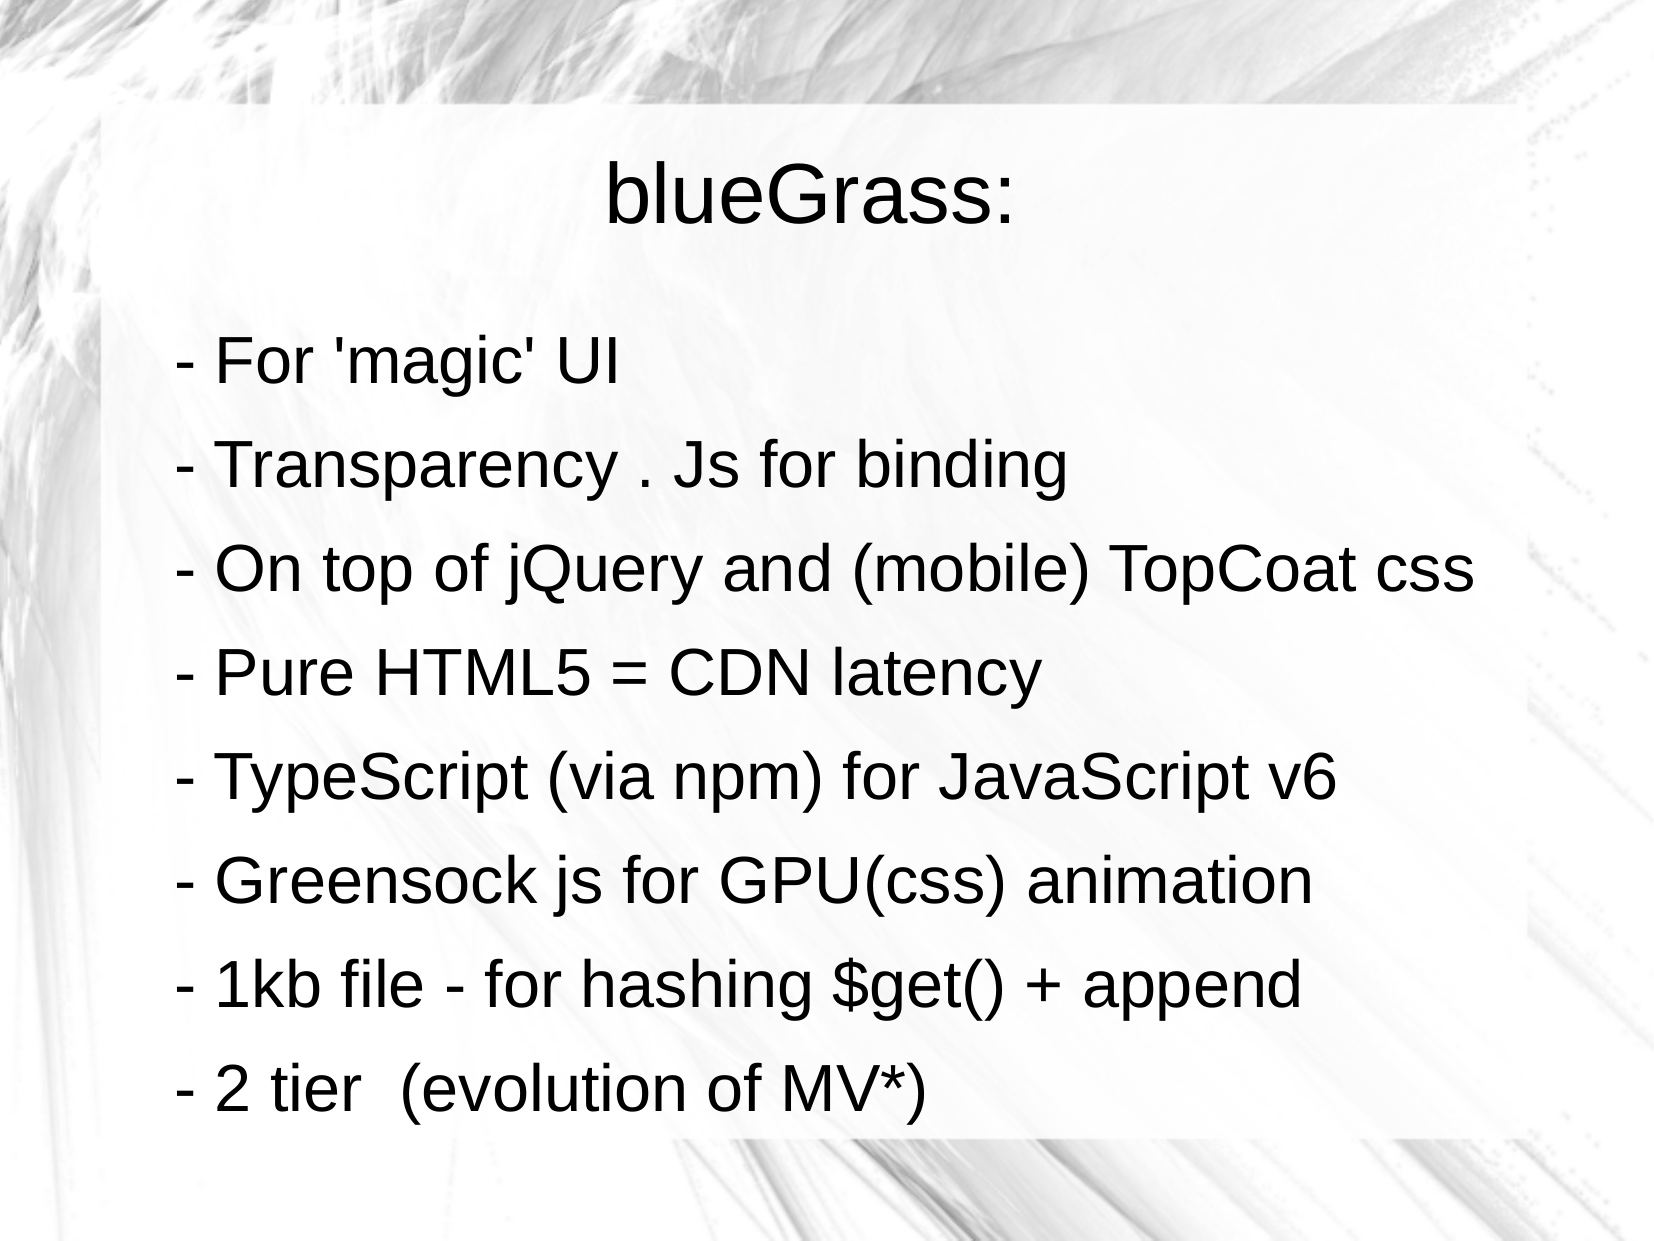

# blueGrass:
- For 'magic' UI
- Transparency . Js for binding
- On top of jQuery and (mobile) TopCoat css
- Pure HTML5 = CDN latency
- TypeScript (via npm) for JavaScript v6
- Greensock js for GPU(css) animation
- 1kb file - for hashing $get() + append
- 2 tier (evolution of MV*)